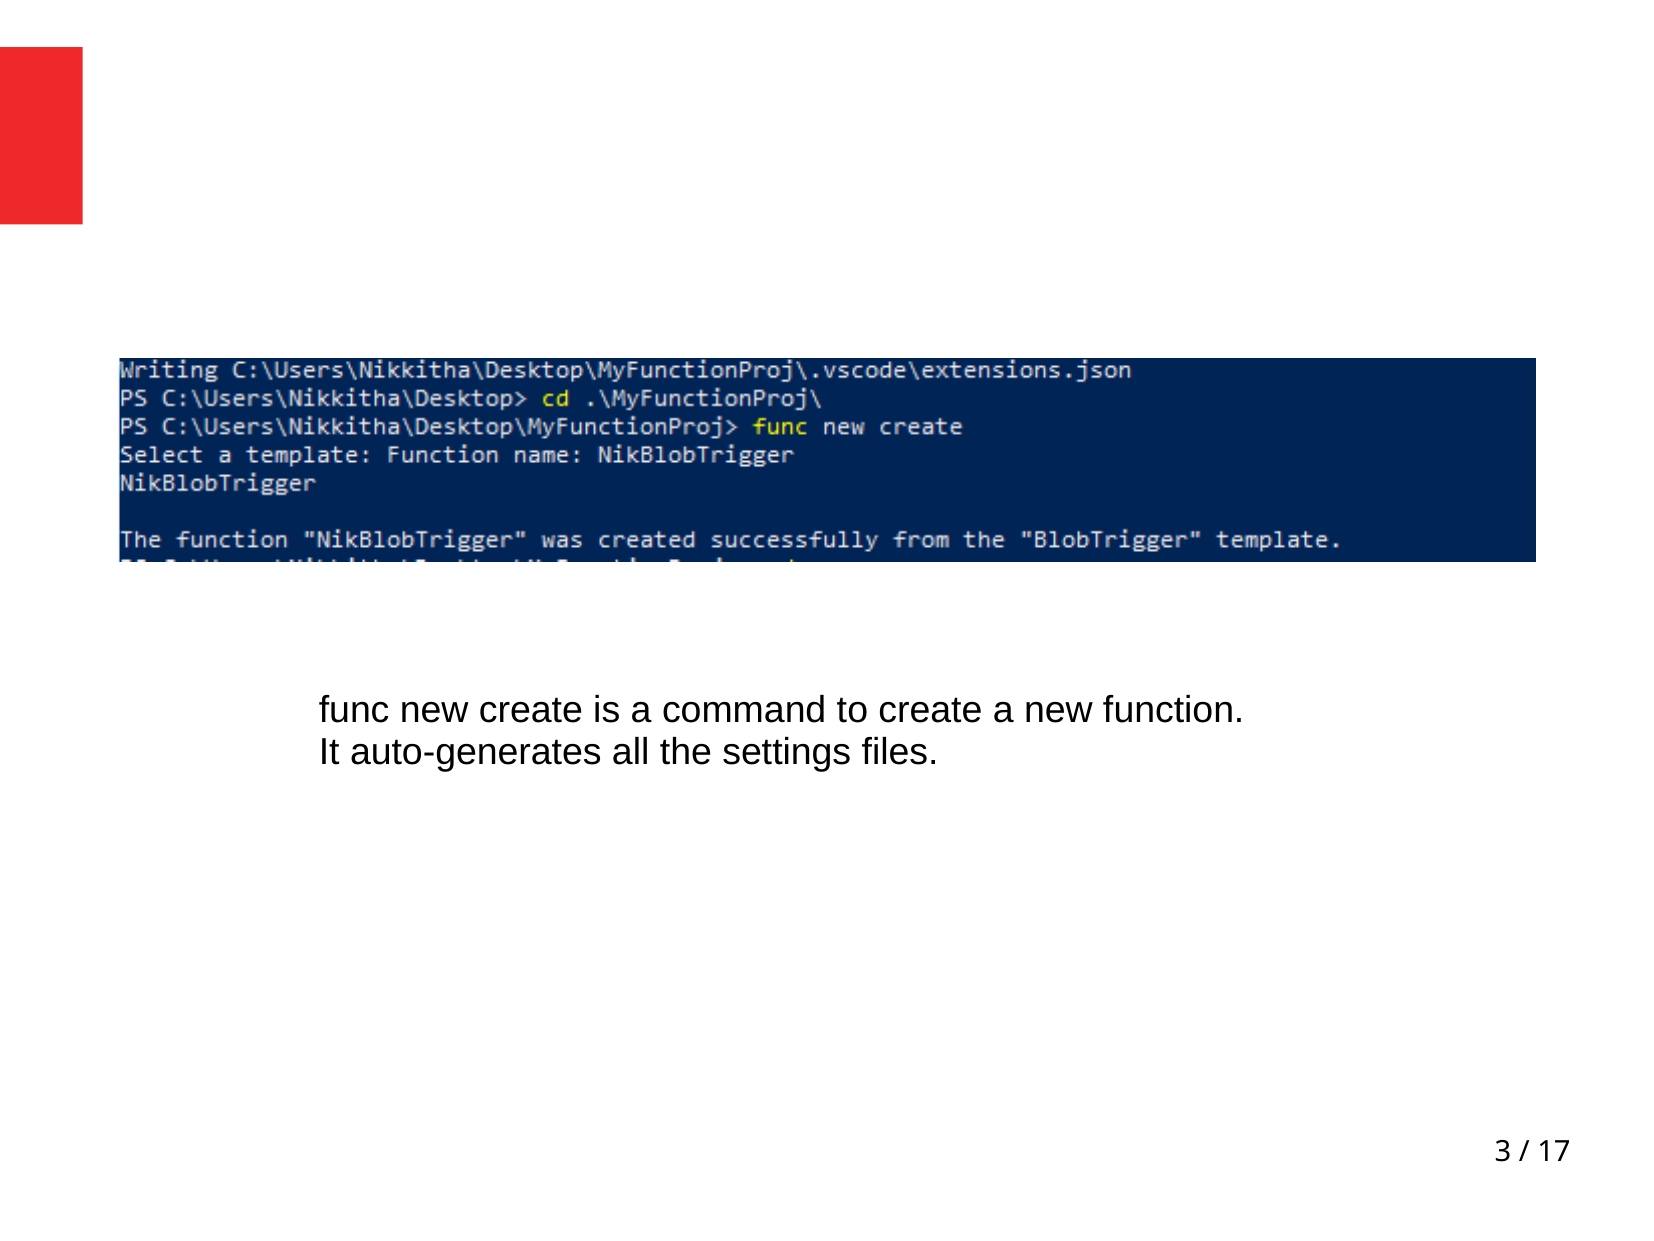

#
func new create is a command to create a new function.
It auto-generates all the settings files.
3